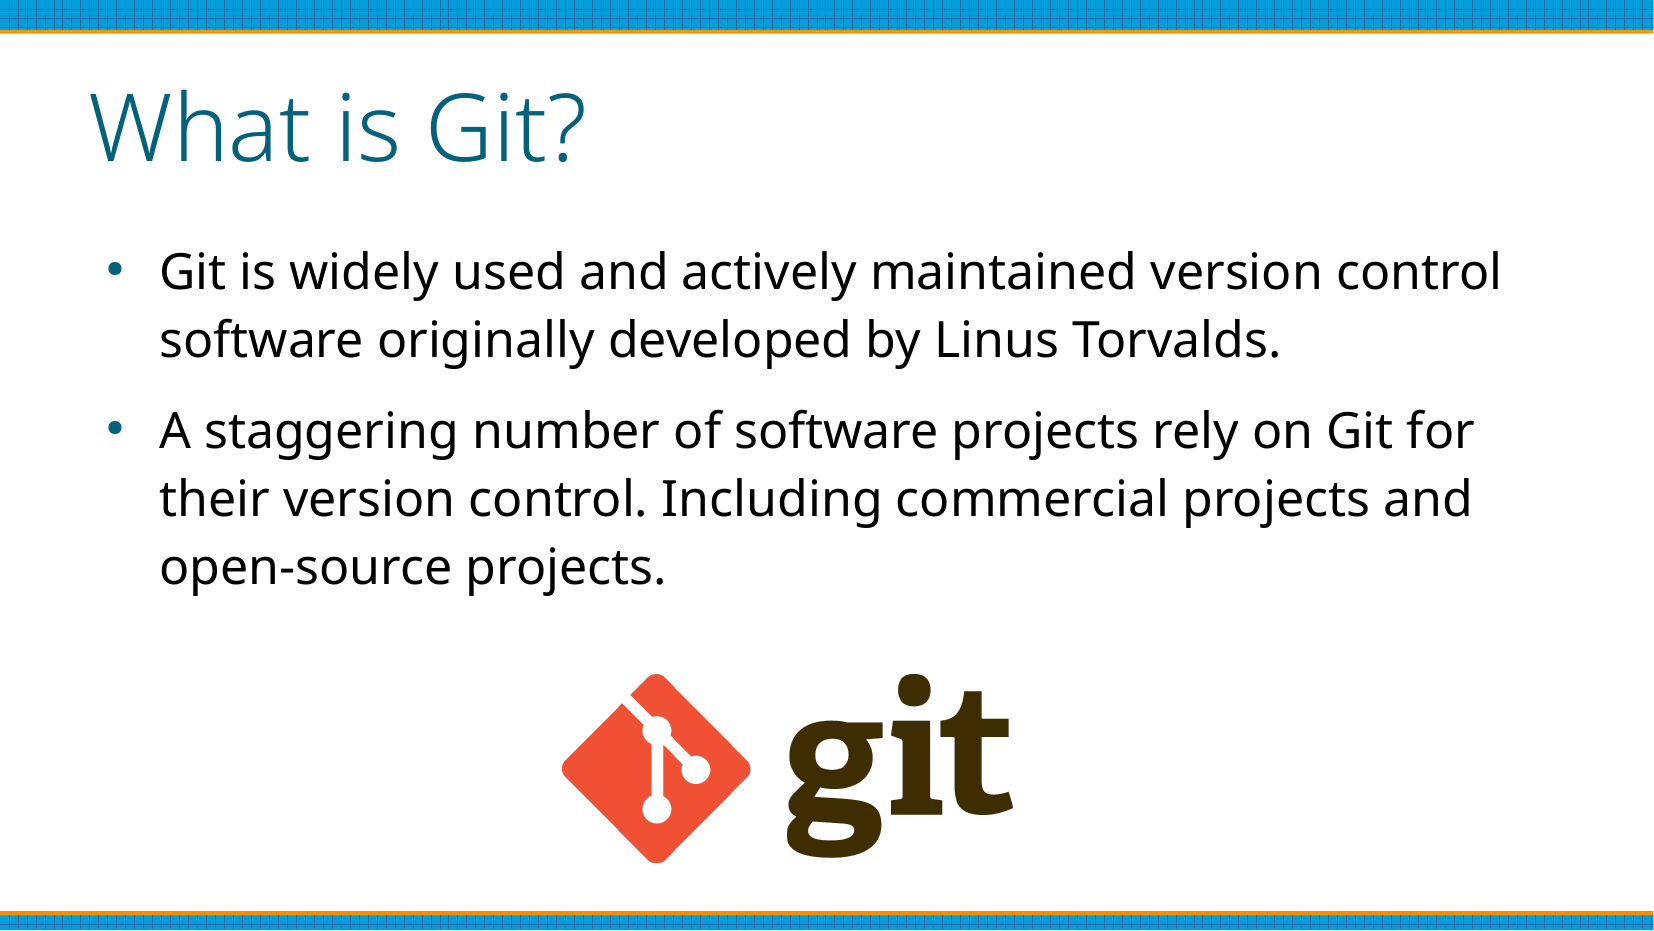

# What is Git?
Git is widely used and actively maintained version control software originally developed by Linus Torvalds.
A staggering number of software projects rely on Git for their version control. Including commercial projects and open-source projects.